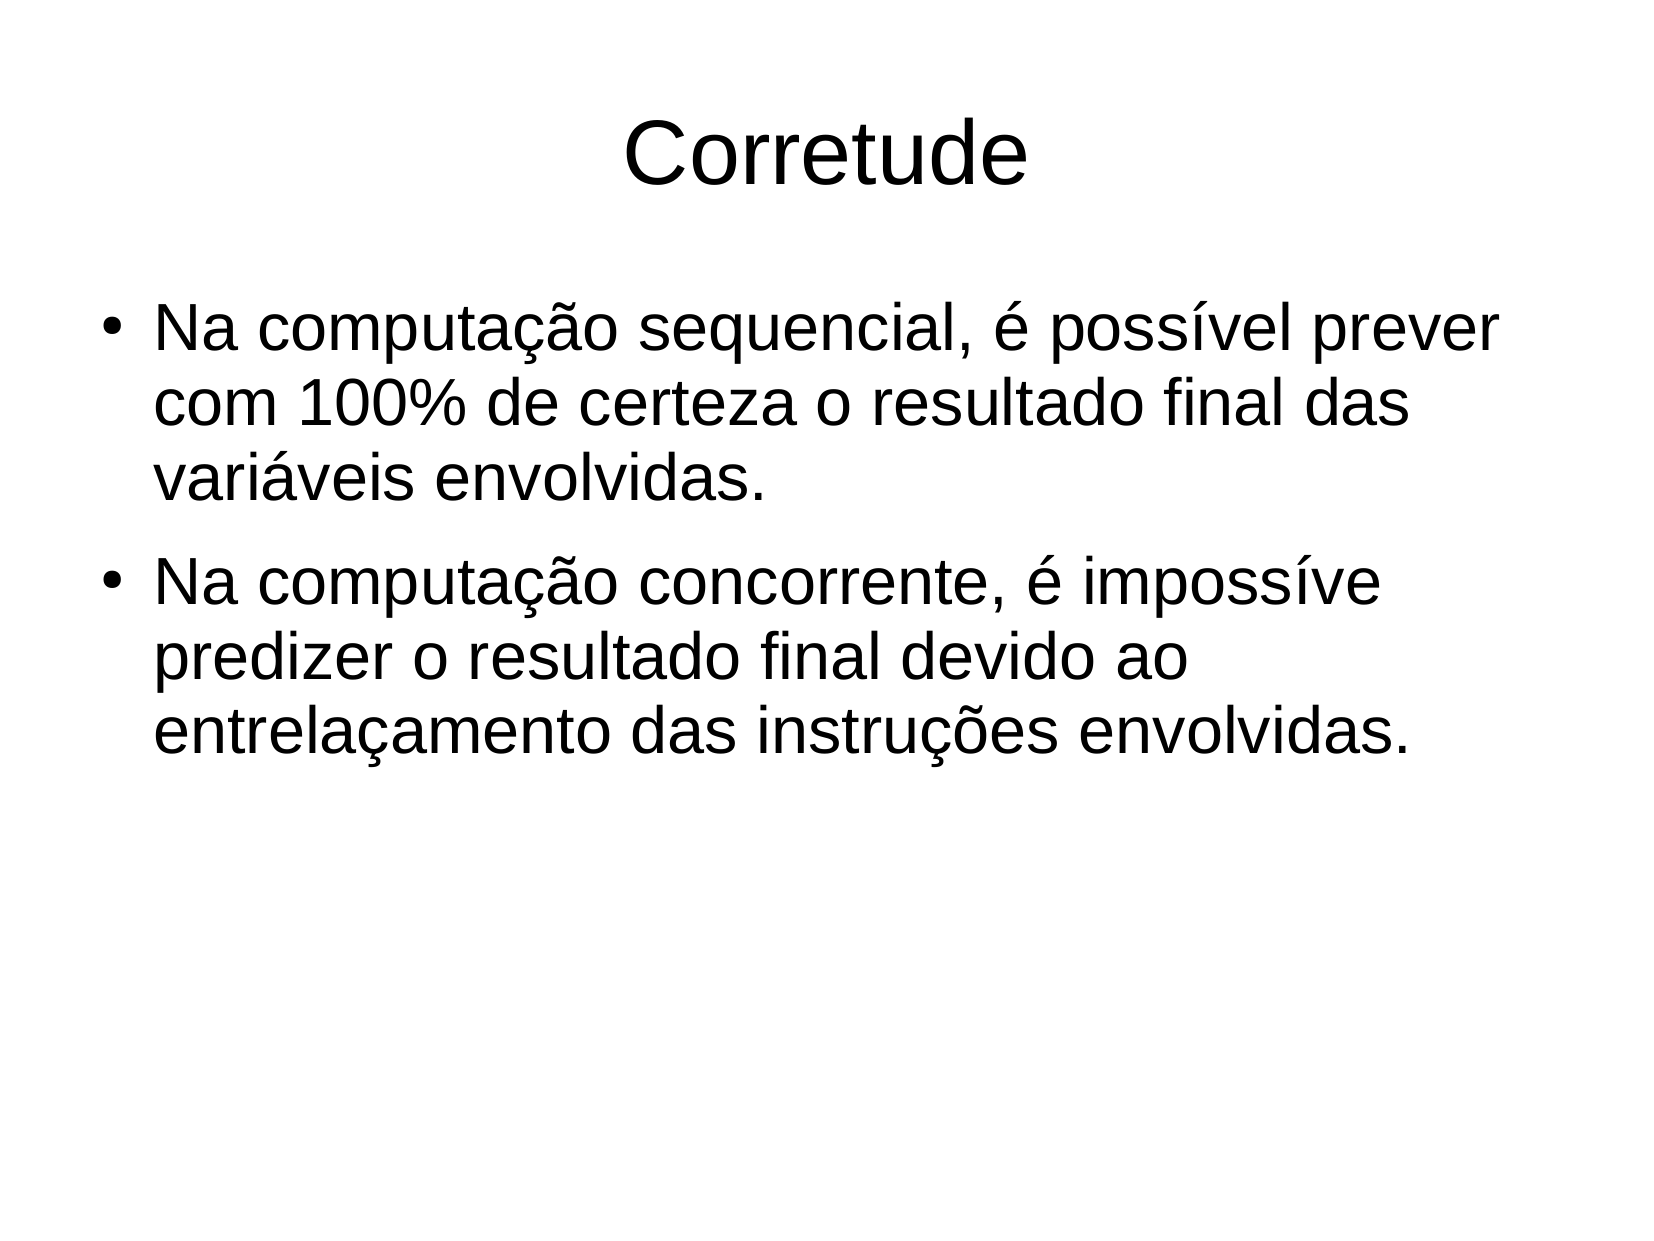

# Corretude
Na computação sequencial, é possível prever com 100% de certeza o resultado final das variáveis envolvidas.
Na computação concorrente, é impossíve predizer o resultado final devido ao entrelaçamento das instruções envolvidas.